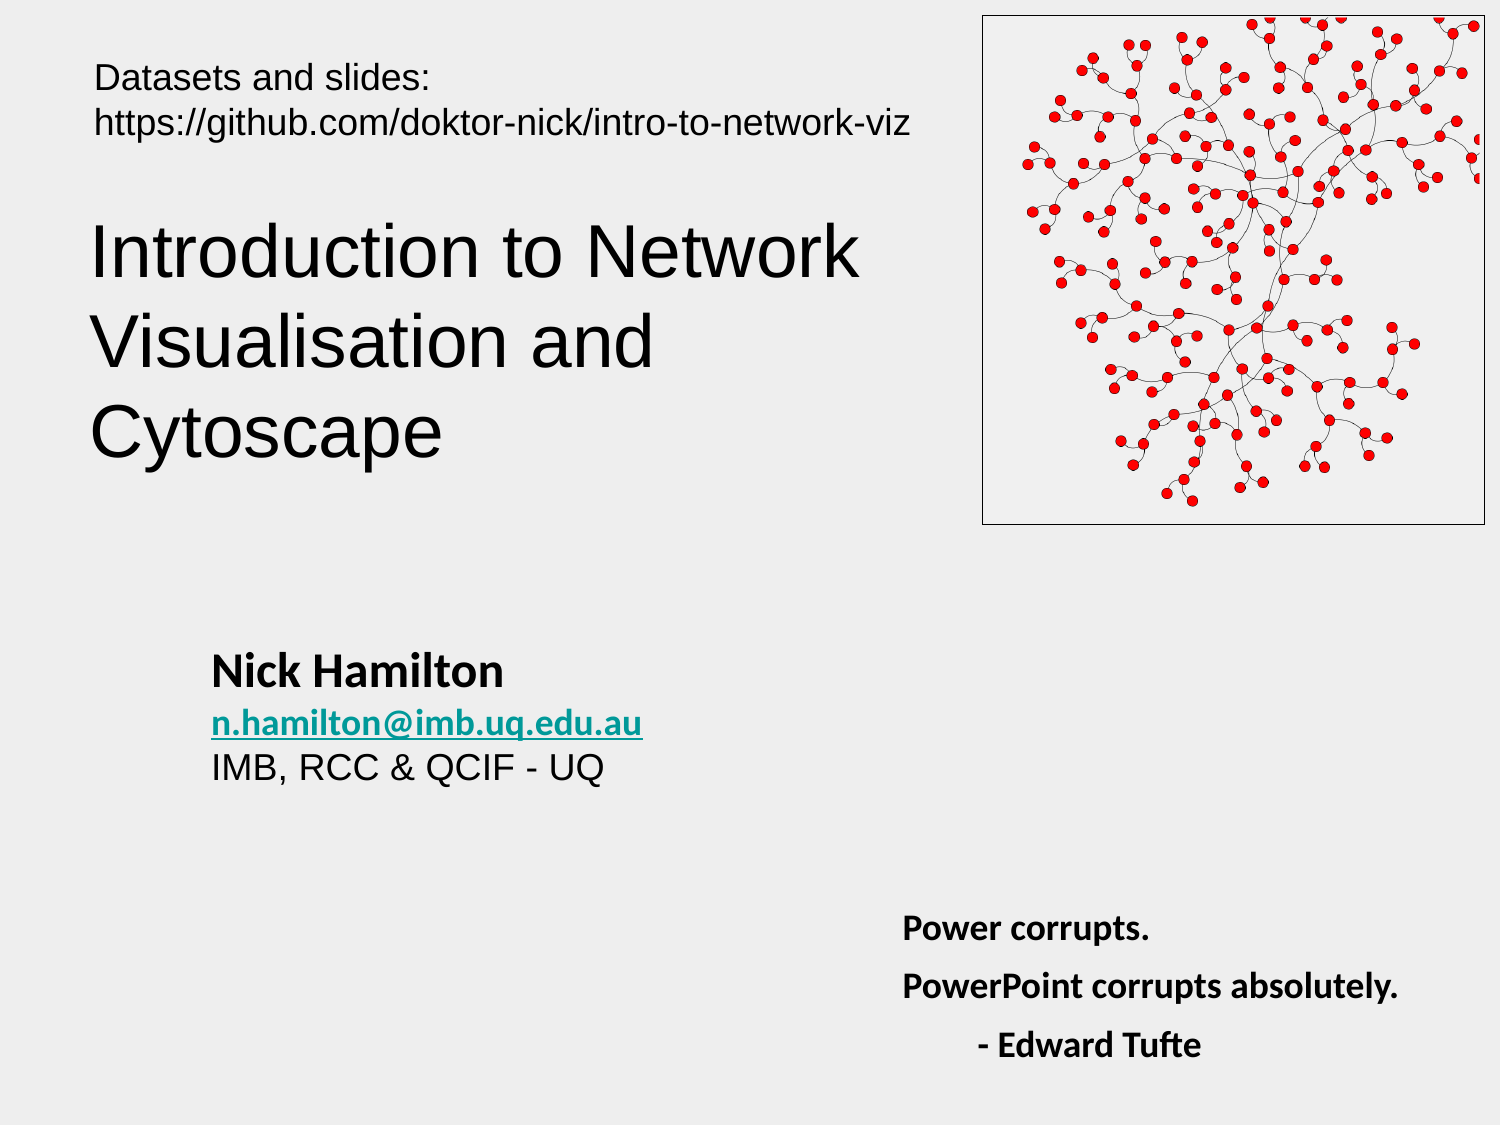

Datasets and slides:
https://github.com/doktor-nick/intro-to-network-viz
Introduction to Network Visualisation and Cytoscape
Nick Hamilton
n.hamilton@imb.uq.edu.au
IMB, RCC & QCIF - UQ
Power corrupts.
PowerPoint corrupts absolutely.
	- Edward Tufte